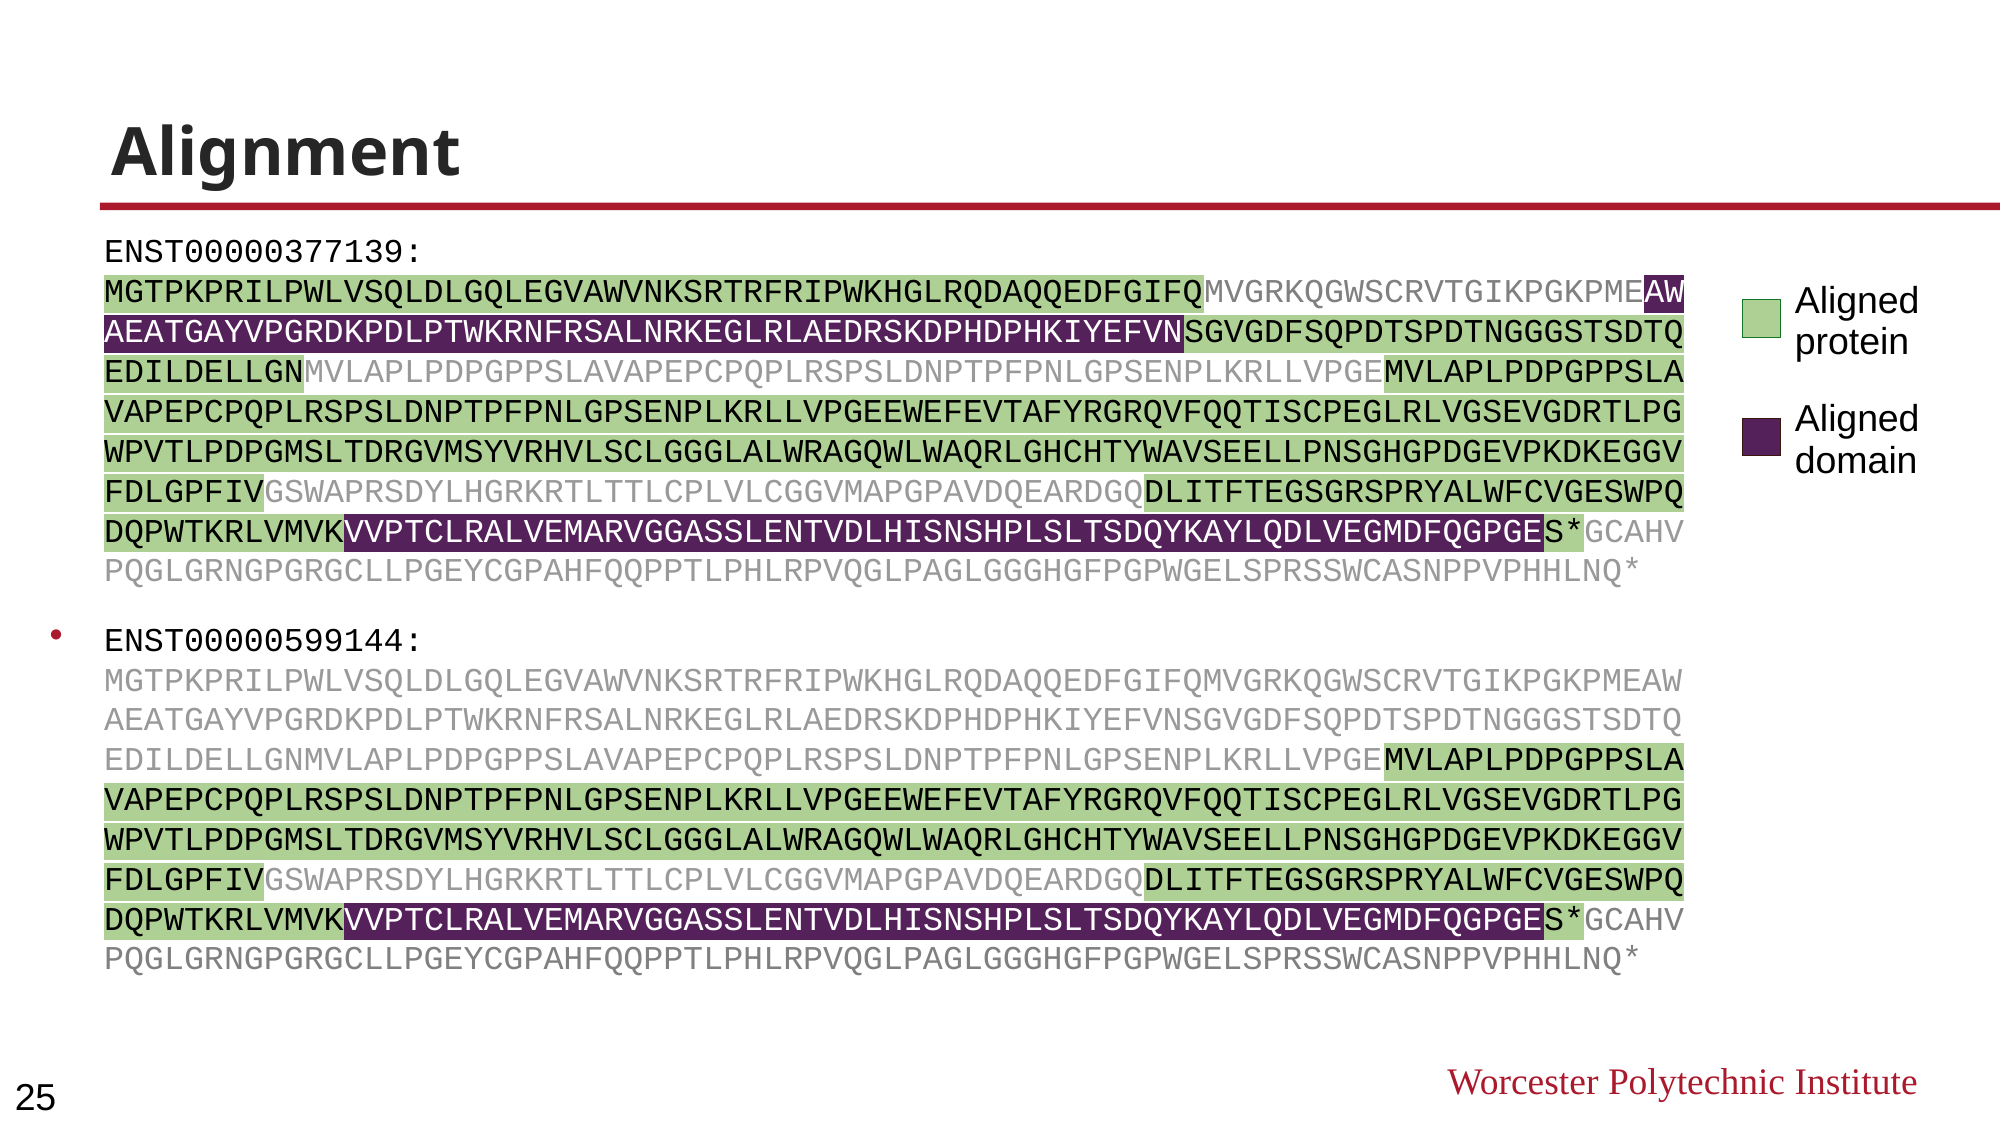

# Alignment
ENST00000377139:
MGTPKPRILPWLVSQLDLGQLEGVAWVNKSRTRFRIPWKHGLRQDAQQEDFGIFQMVGRKQGWSCRVTGIKPGKPMEAWAEATGAYVPGRDKPDLPTWKRNFRSALNRKEGLRLAEDRSKDPHDPHKIYEFVNSGVGDFSQPDTSPDTNGGGSTSDTQEDILDELLGNMVLAPLPDPGPPSLAVAPEPCPQPLRSPSLDNPTPFPNLGPSENPLKRLLVPGEMVLAPLPDPGPPSLAVAPEPCPQPLRSPSLDNPTPFPNLGPSENPLKRLLVPGEEWEFEVTAFYRGRQVFQQTISCPEGLRLVGSEVGDRTLPGWPVTLPDPGMSLTDRGVMSYVRHVLSCLGGGLALWRAGQWLWAQRLGHCHTYWAVSEELLPNSGHGPDGEVPKDKEGGVFDLGPFIVGSWAPRSDYLHGRKRTLTTLCPLVLCGGVMAPGPAVDQEARDGQDLITFTEGSGRSPRYALWFCVGESWPQDQPWTKRLVMVKVVPTCLRALVEMARVGGASSLENTVDLHISNSHPLSLTSDQYKAYLQDLVEGMDFQGPGES*GCAHVPQGLGRNGPGRGCLLPGEYCGPAHFQQPPTLPHLRPVQGLPAGLGGGHGFPGPWGELSPRSSWCASNPPVPHHLNQ*
ENST00000599144:
MGTPKPRILPWLVSQLDLGQLEGVAWVNKSRTRFRIPWKHGLRQDAQQEDFGIFQMVGRKQGWSCRVTGIKPGKPMEAWAEATGAYVPGRDKPDLPTWKRNFRSALNRKEGLRLAEDRSKDPHDPHKIYEFVNSGVGDFSQPDTSPDTNGGGSTSDTQEDILDELLGNMVLAPLPDPGPPSLAVAPEPCPQPLRSPSLDNPTPFPNLGPSENPLKRLLVPGEMVLAPLPDPGPPSLAVAPEPCPQPLRSPSLDNPTPFPNLGPSENPLKRLLVPGEEWEFEVTAFYRGRQVFQQTISCPEGLRLVGSEVGDRTLPGWPVTLPDPGMSLTDRGVMSYVRHVLSCLGGGLALWRAGQWLWAQRLGHCHTYWAVSEELLPNSGHGPDGEVPKDKEGGVFDLGPFIVGSWAPRSDYLHGRKRTLTTLCPLVLCGGVMAPGPAVDQEARDGQDLITFTEGSGRSPRYALWFCVGESWPQDQPWTKRLVMVKVVPTCLRALVEMARVGGASSLENTVDLHISNSHPLSLTSDQYKAYLQDLVEGMDFQGPGES*GCAHVPQGLGRNGPGRGCLLPGEYCGPAHFQQPPTLPHLRPVQGLPAGLGGGHGFPGPWGELSPRSSWCASNPPVPHHLNQ*
Aligned protein
Aligned domain